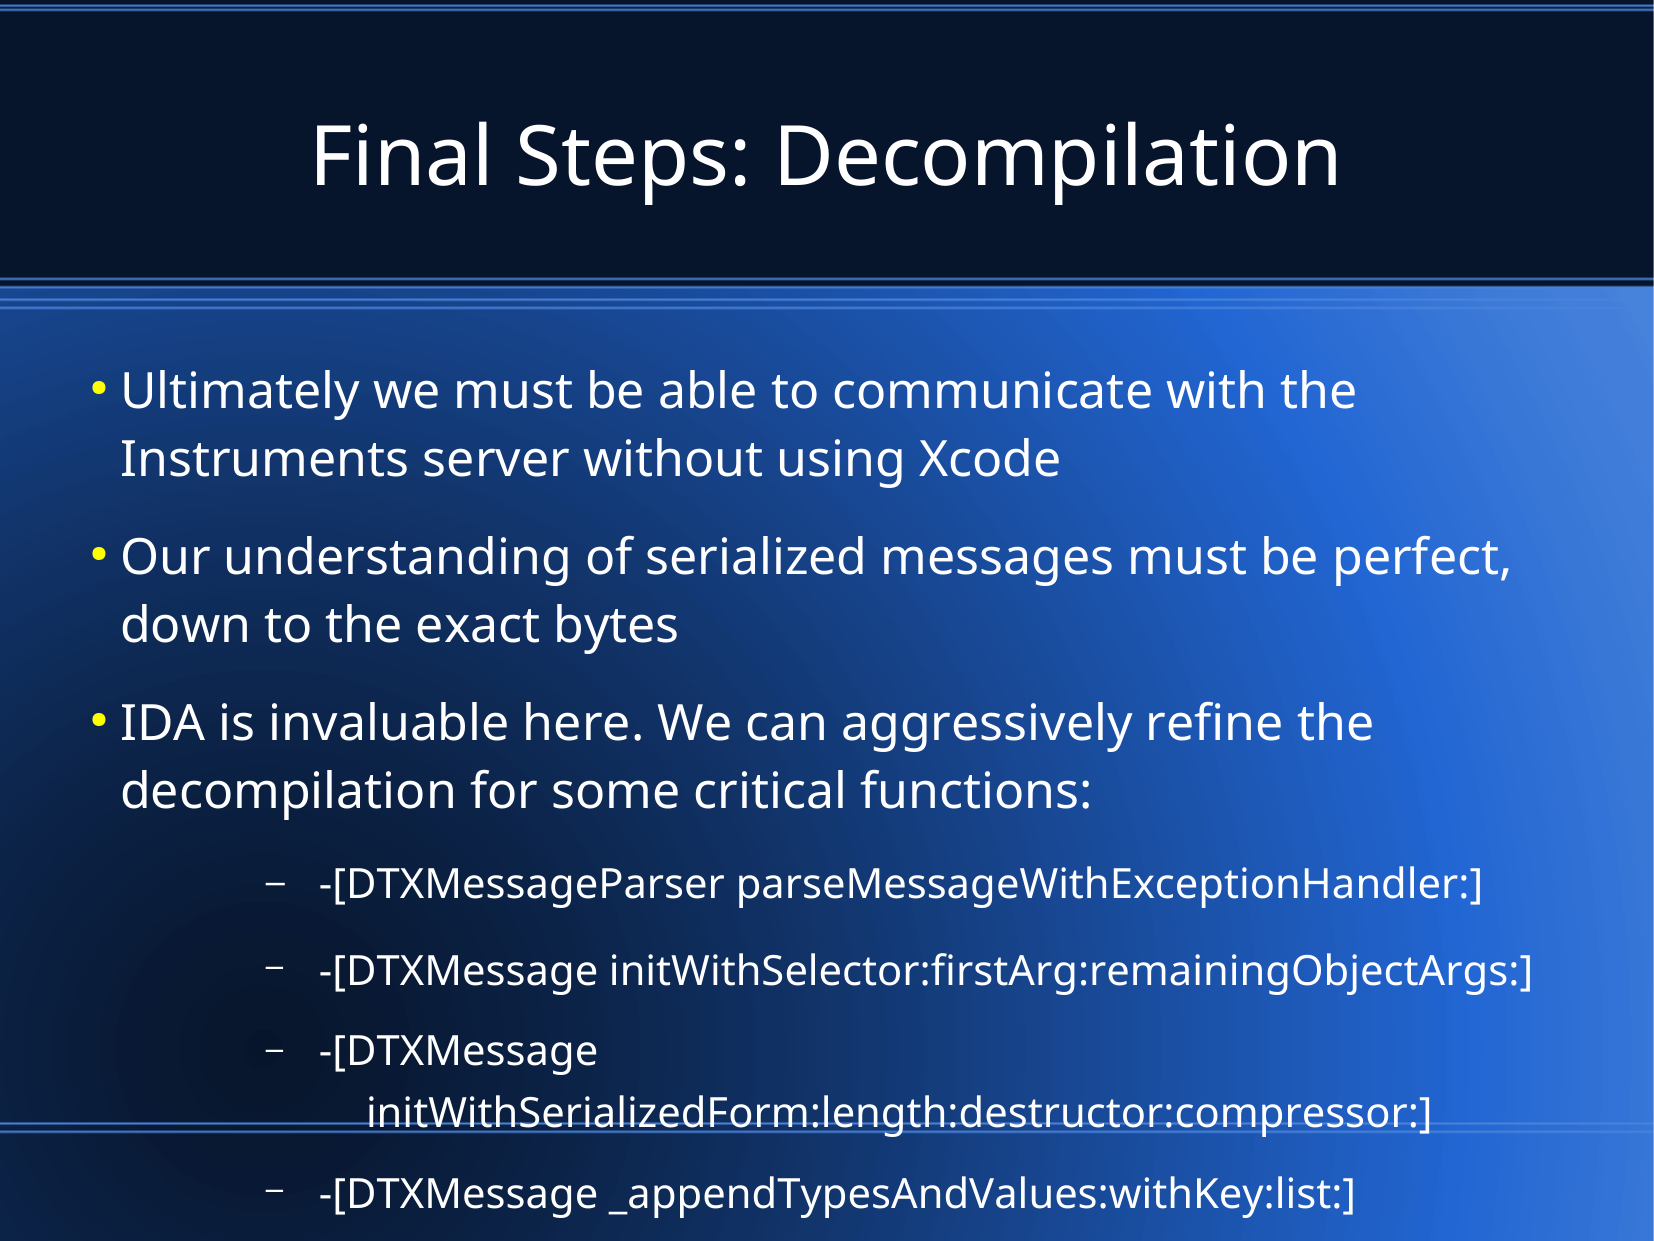

# Final Steps: Decompilation
Ultimately we must be able to communicate with the Instruments server without using Xcode
Our understanding of serialized messages must be perfect, down to the exact bytes
IDA is invaluable here. We can aggressively refine the decompilation for some critical functions:
﻿-[DTXMessageParser parseMessageWithExceptionHandler:]
-[DTXMessage initWithSelector:firstArg:remainingObjectArgs:]
﻿-[DTXMessage initWithSerializedForm:length:destructor:compressor:]
-[DTXMessage _appendTypesAndValues:withKey:list:]